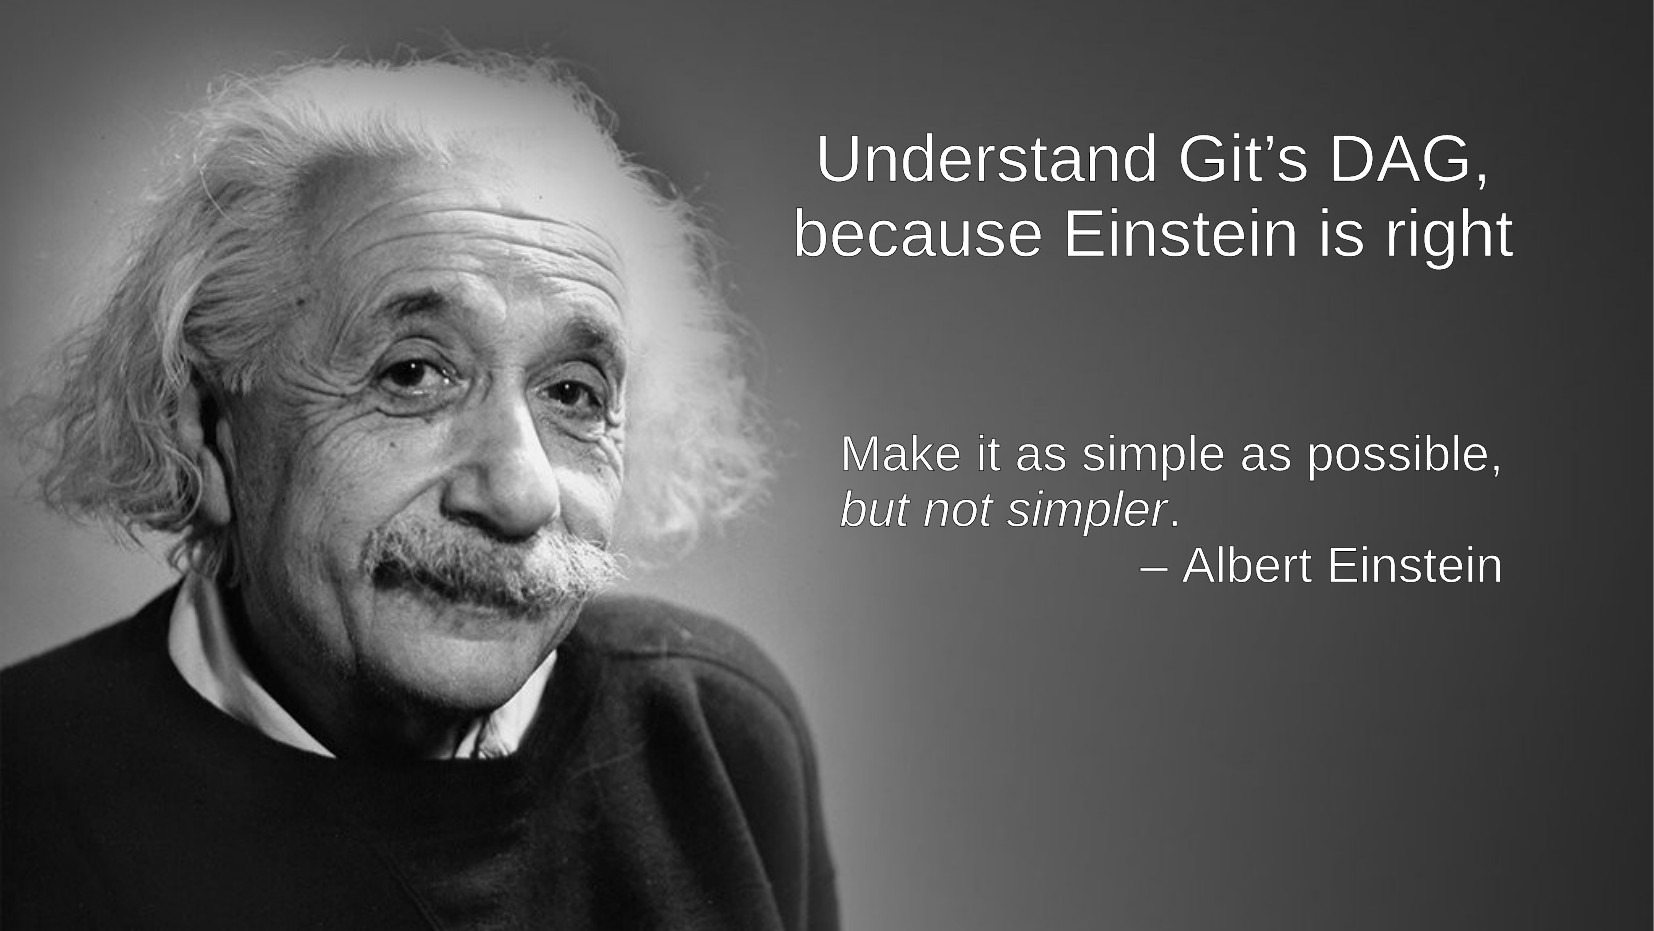

# Understand Git’s DAG, because Einstein is right
Make it as simple as possible,
but not simpler.
– Albert Einstein